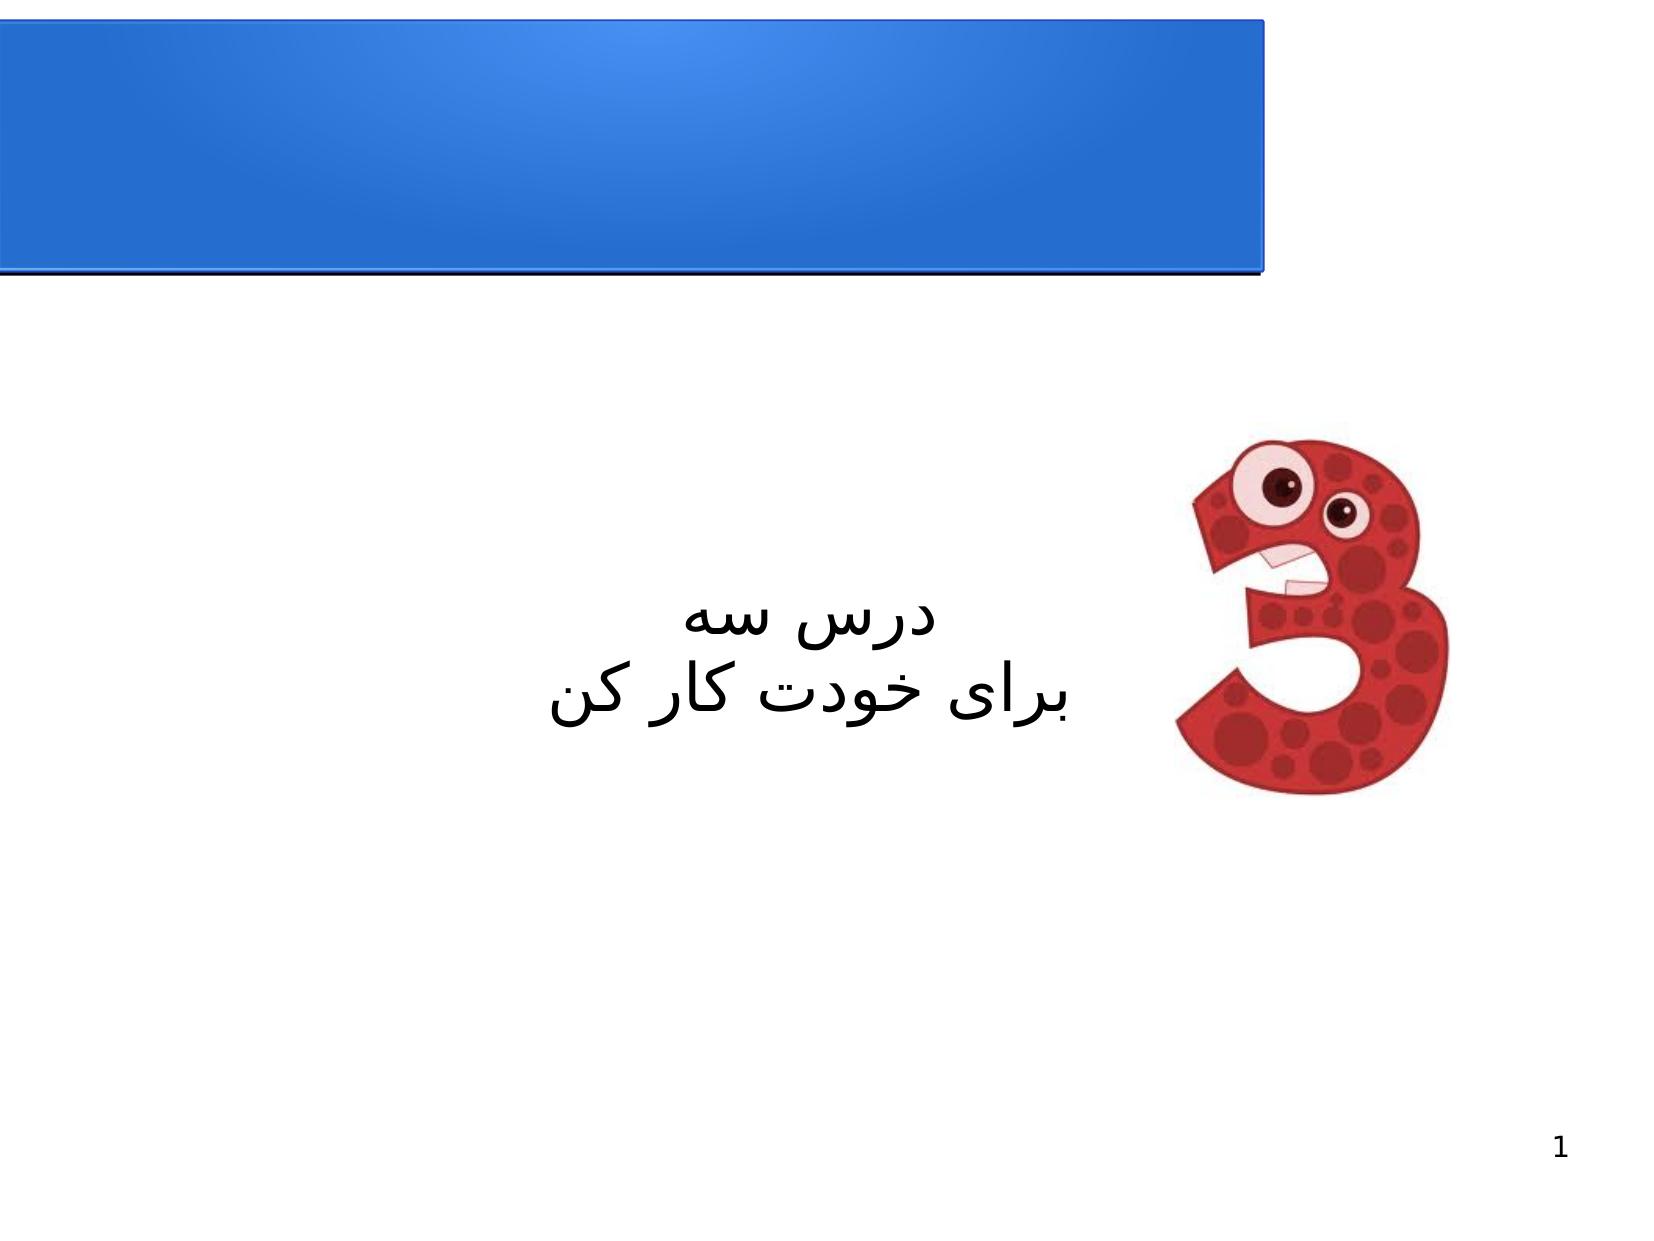

#
درس سه
برای خودت کار کن
1